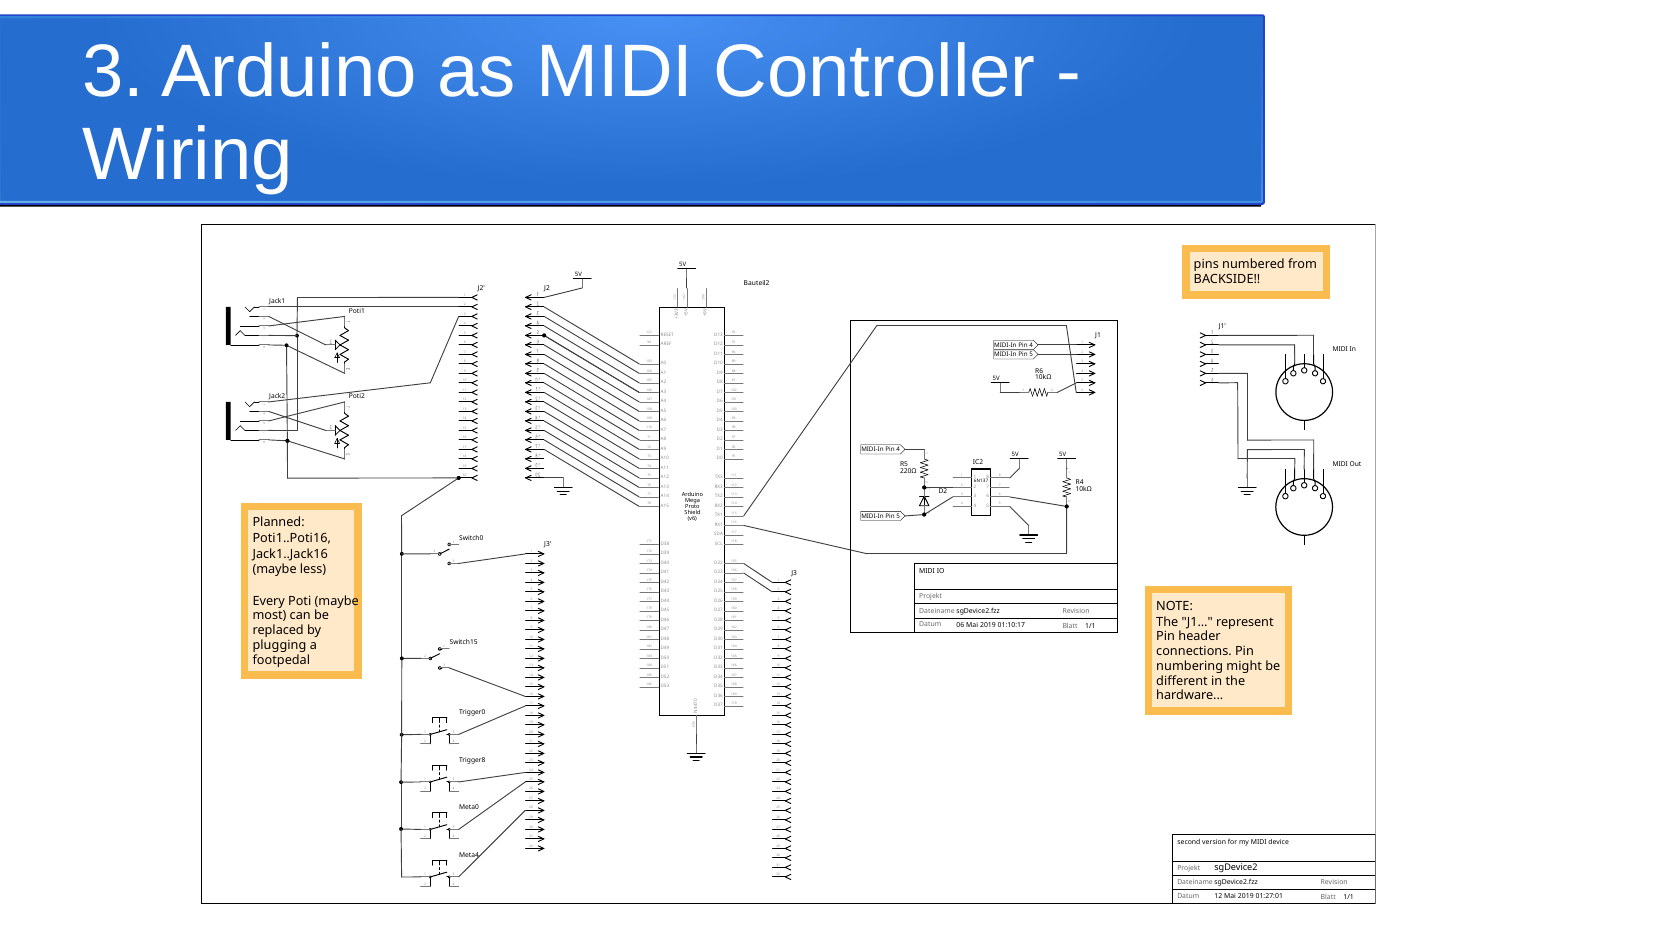

# 3. Arduino as MIDI Controller - Wiring